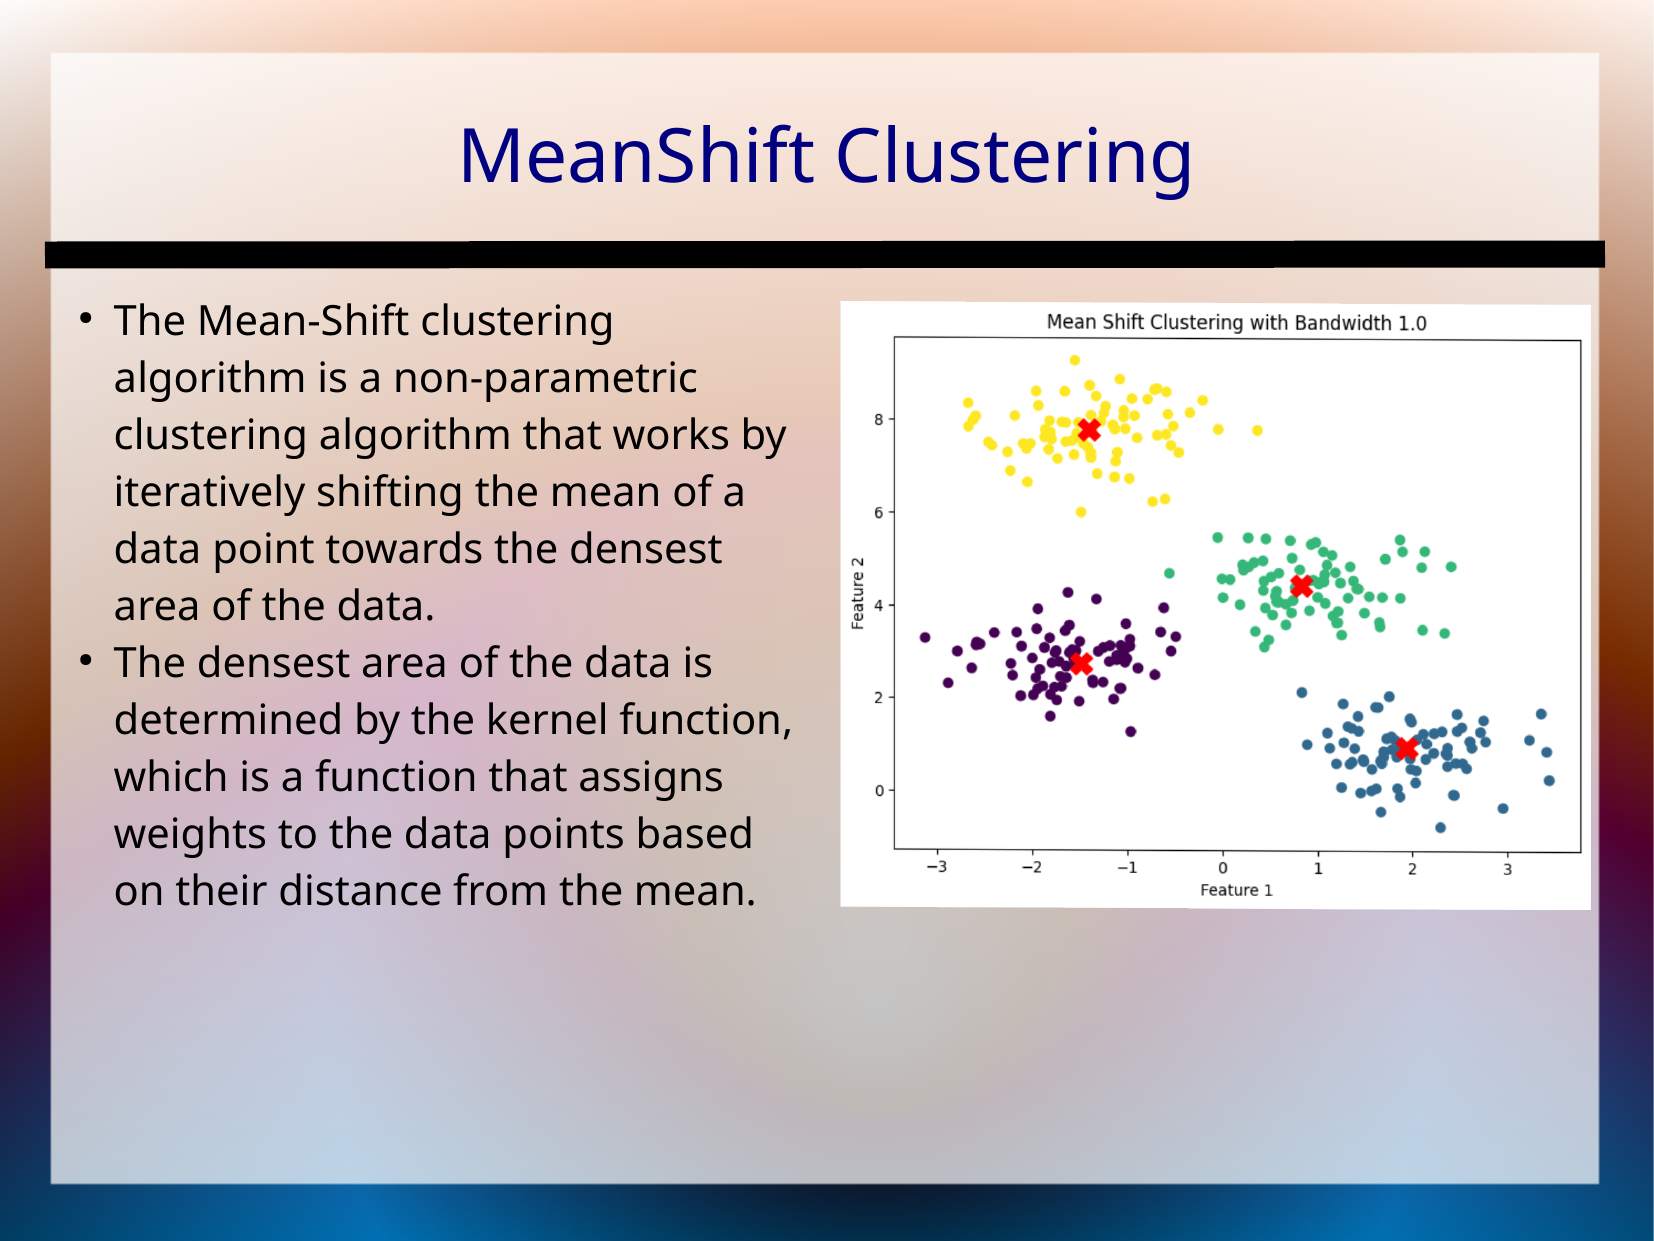

# MeanShift Clustering
The Mean-Shift clustering algorithm is a non-parametric clustering algorithm that works by iteratively shifting the mean of a data point towards the densest area of the data.
The densest area of the data is determined by the kernel function, which is a function that assigns weights to the data points based on their distance from the mean.